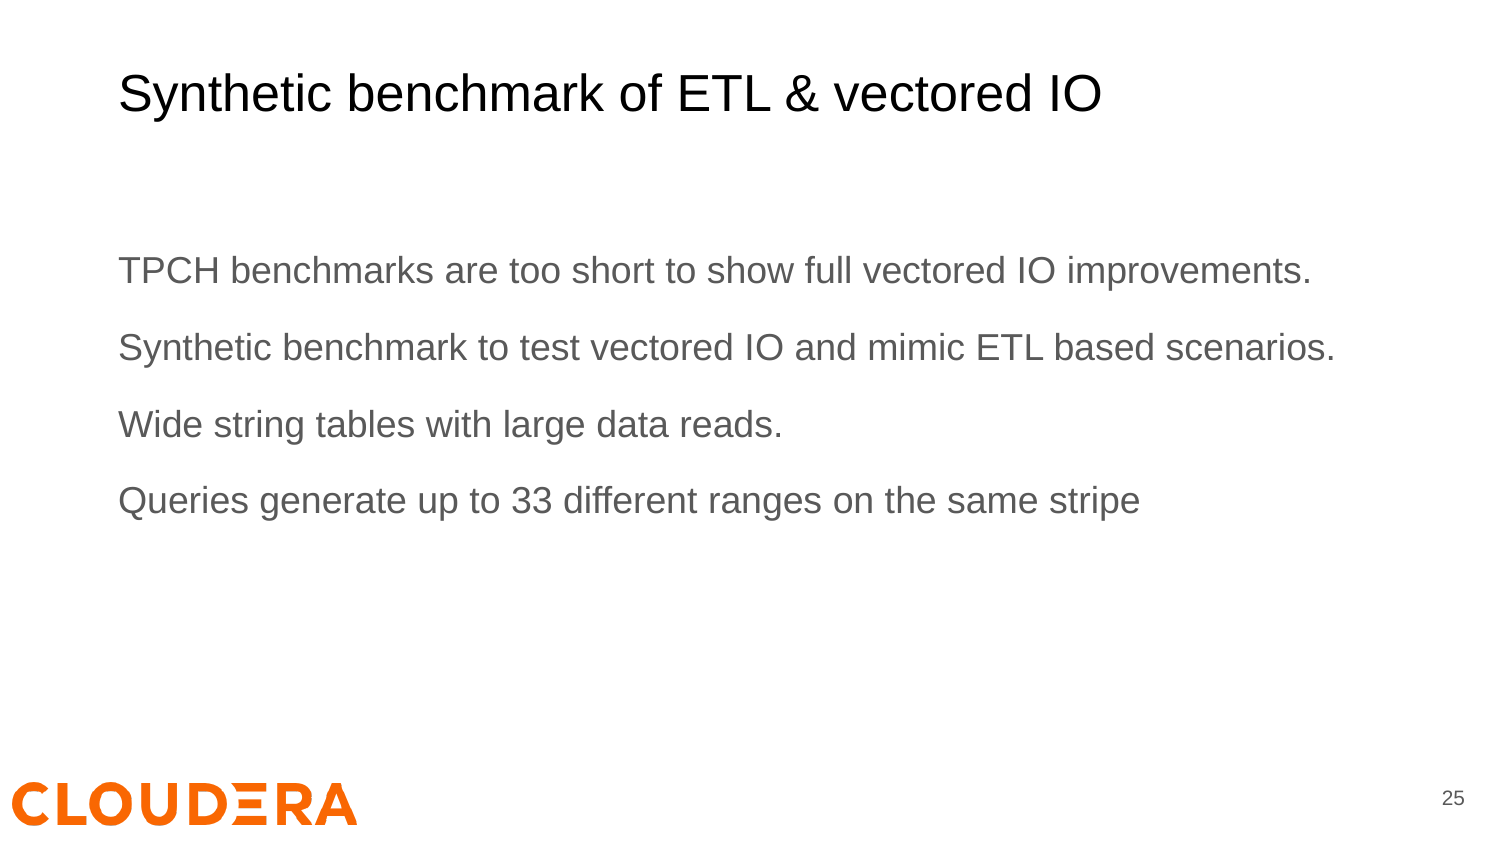

# Synthetic benchmark of ETL & vectored IO
TPCH benchmarks are too short to show full vectored IO improvements.
Synthetic benchmark to test vectored IO and mimic ETL based scenarios.
Wide string tables with large data reads.
Queries generate up to 33 different ranges on the same stripe